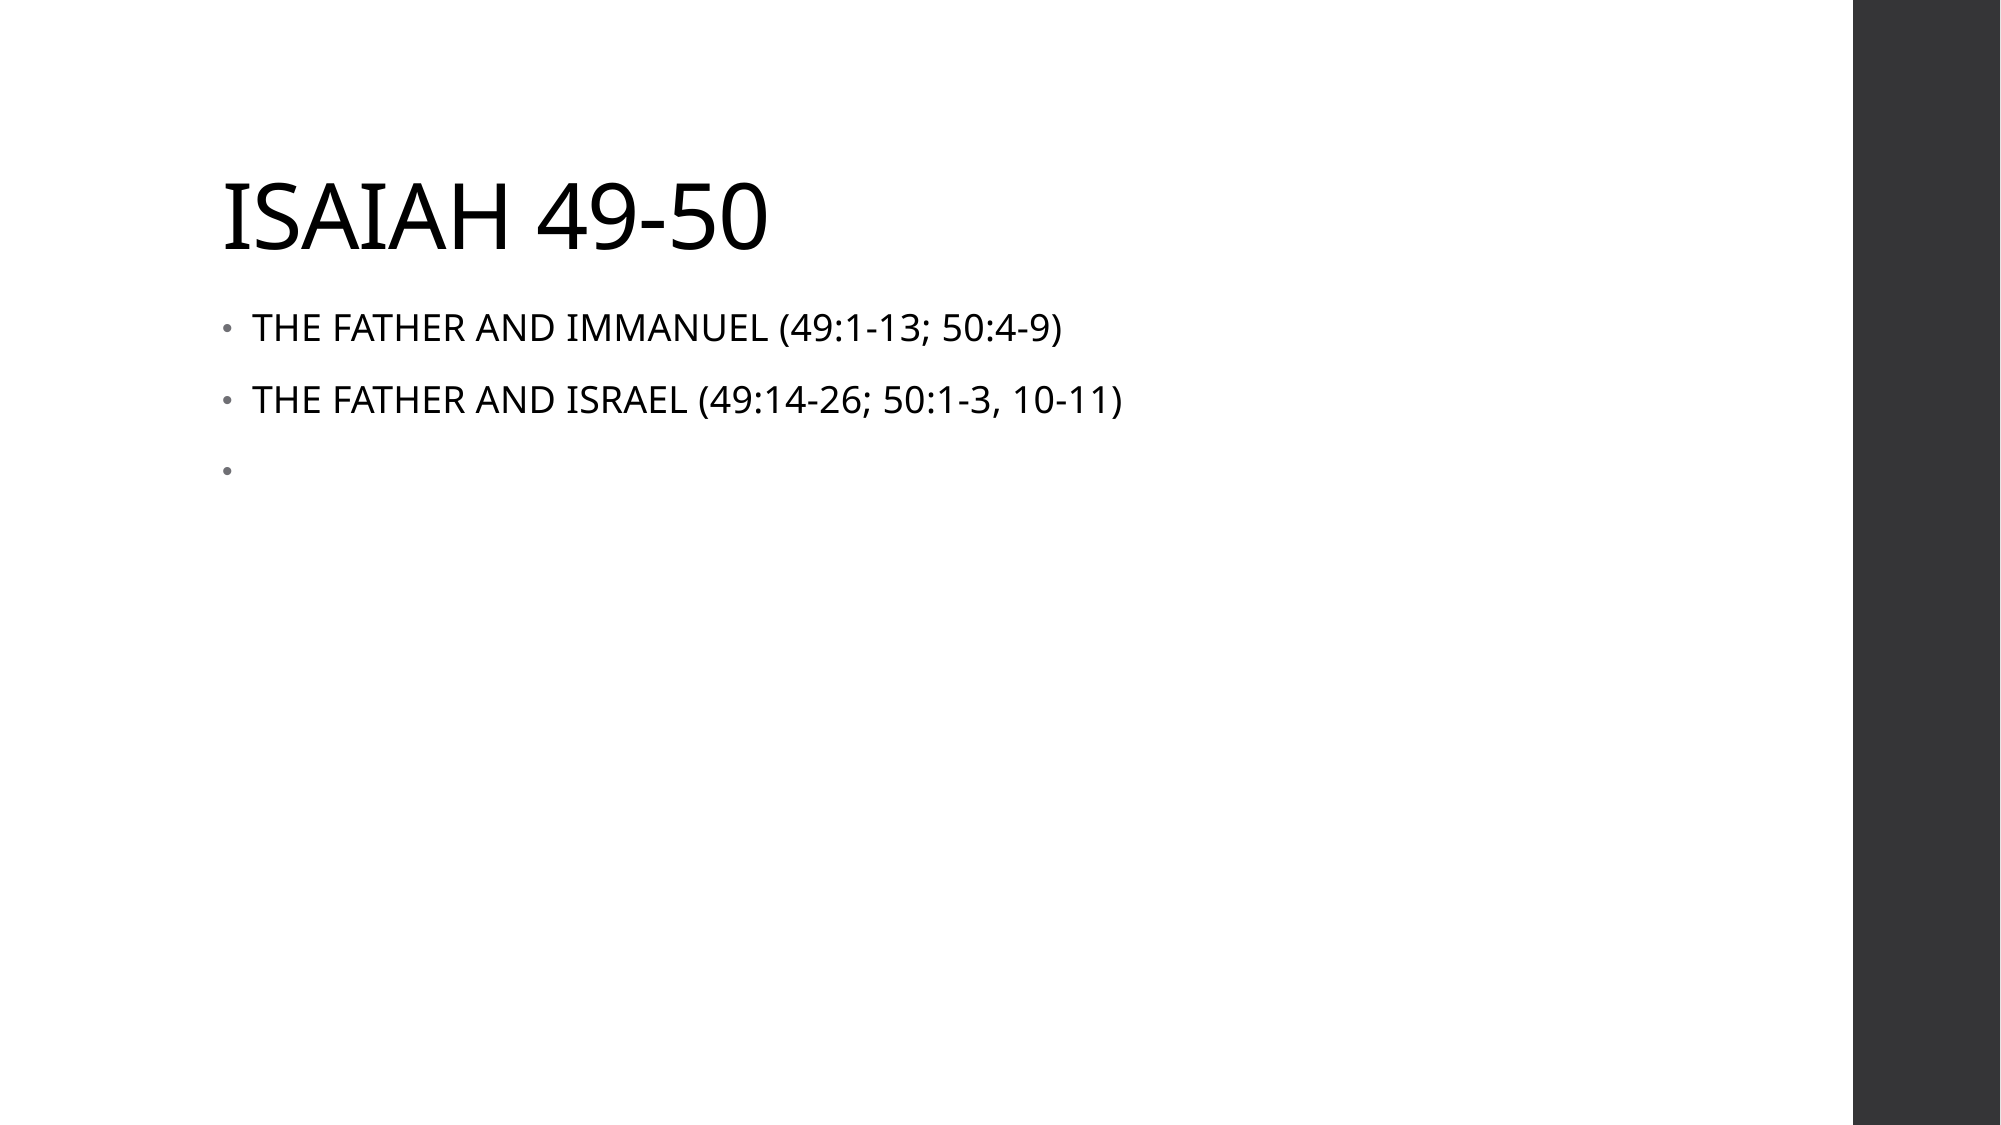

# ISAIAH 49-50
THE FATHER AND IMMANUEL (49:1-13; 50:4-9)
THE FATHER AND ISRAEL (49:14-26; 50:1-3, 10-11)